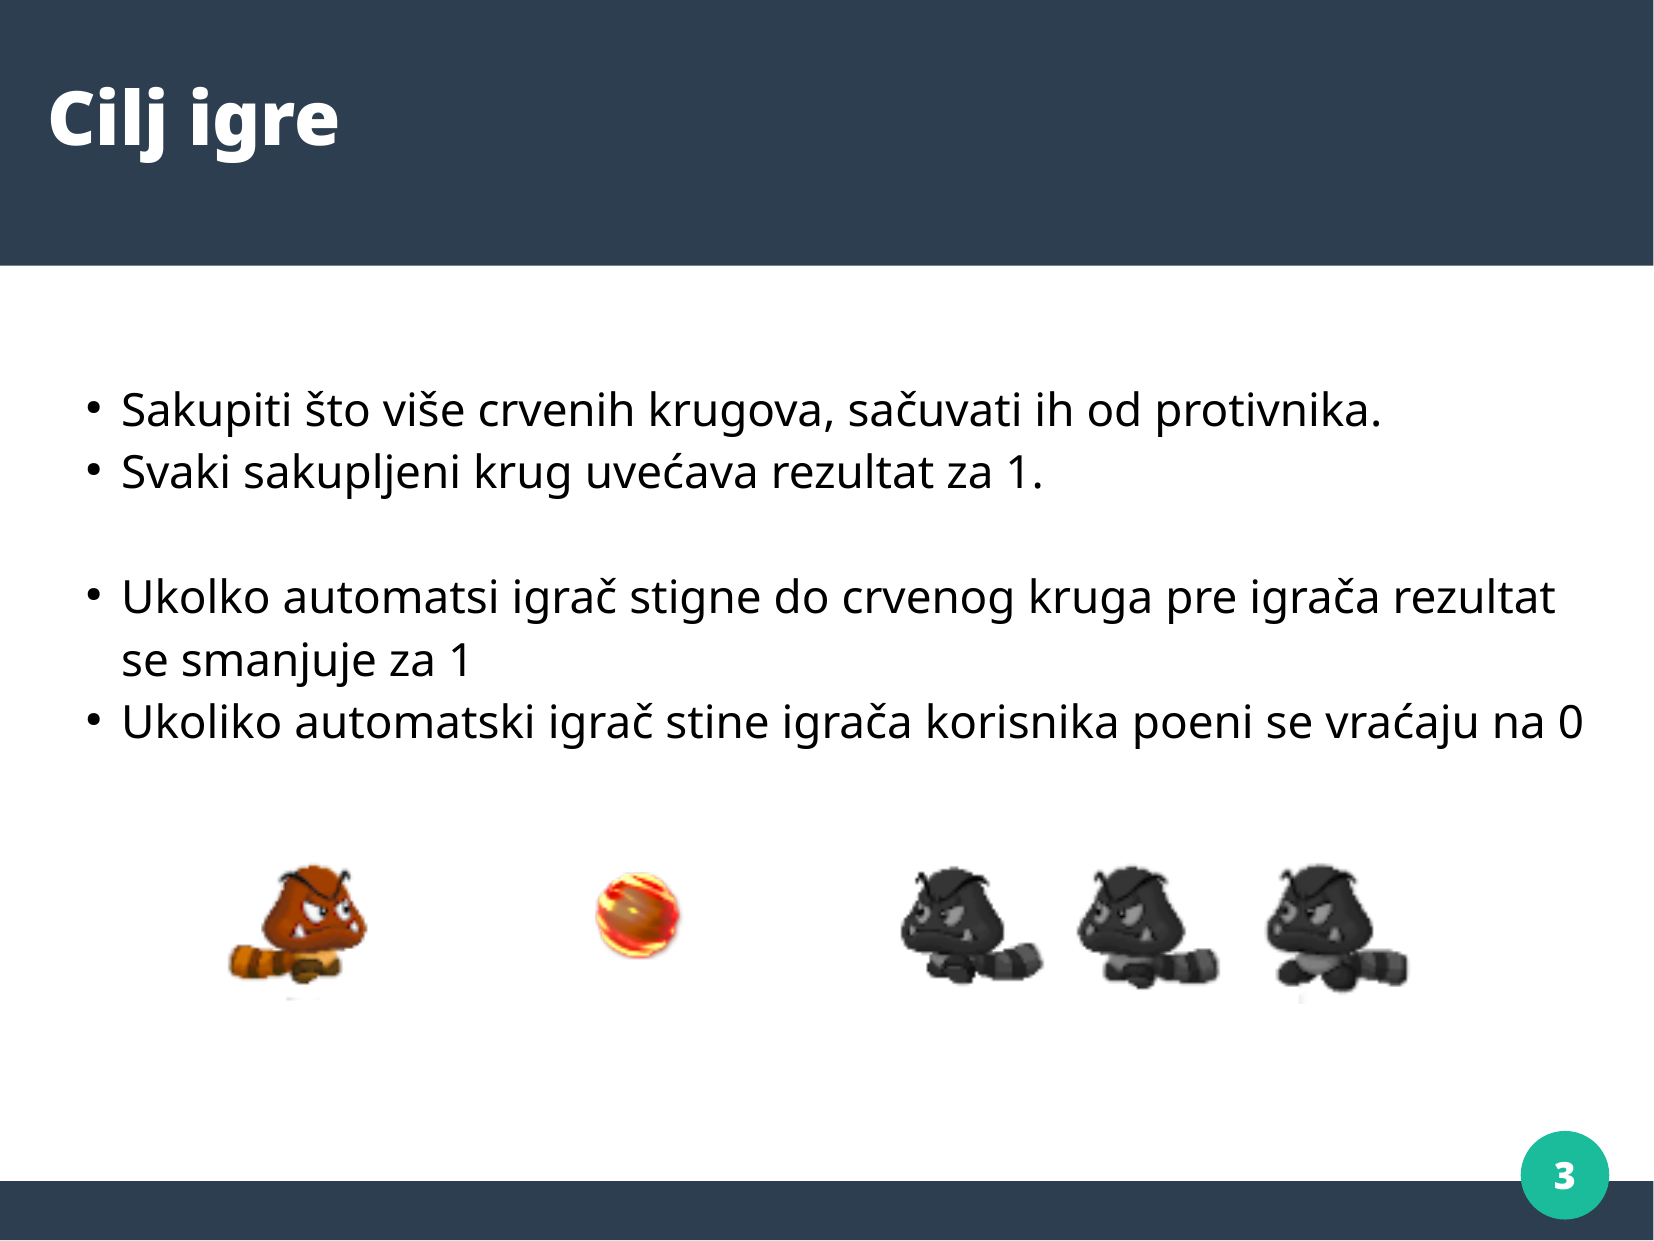

# Cilj igre
Sakupiti što više crvenih krugova, sačuvati ih od protivnika.
Svaki sakupljeni krug uvećava rezultat za 1.
Ukolko automatsi igrač stigne do crvenog kruga pre igrača rezultat se smanjuje za 1
Ukoliko automatski igrač stine igrača korisnika poeni se vraćaju na 0
3